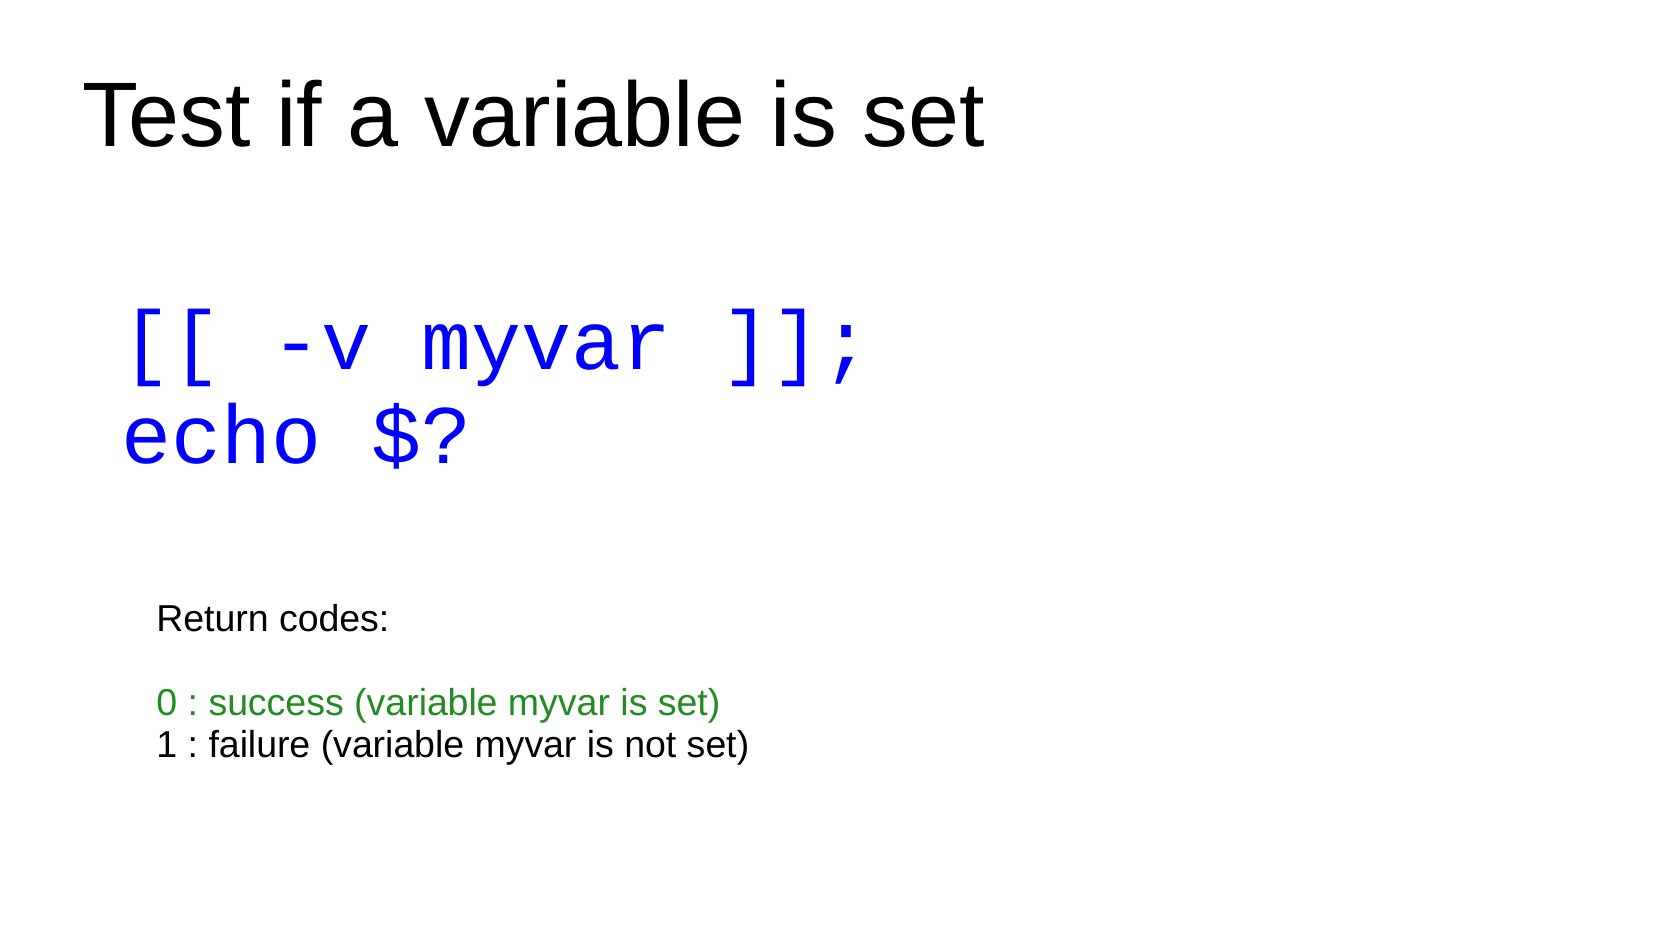

# Test if a variable is set
[[ -v myvar ]];
echo $?
Return codes:
0 : success (variable myvar is set)
1 : failure (variable myvar is not set)